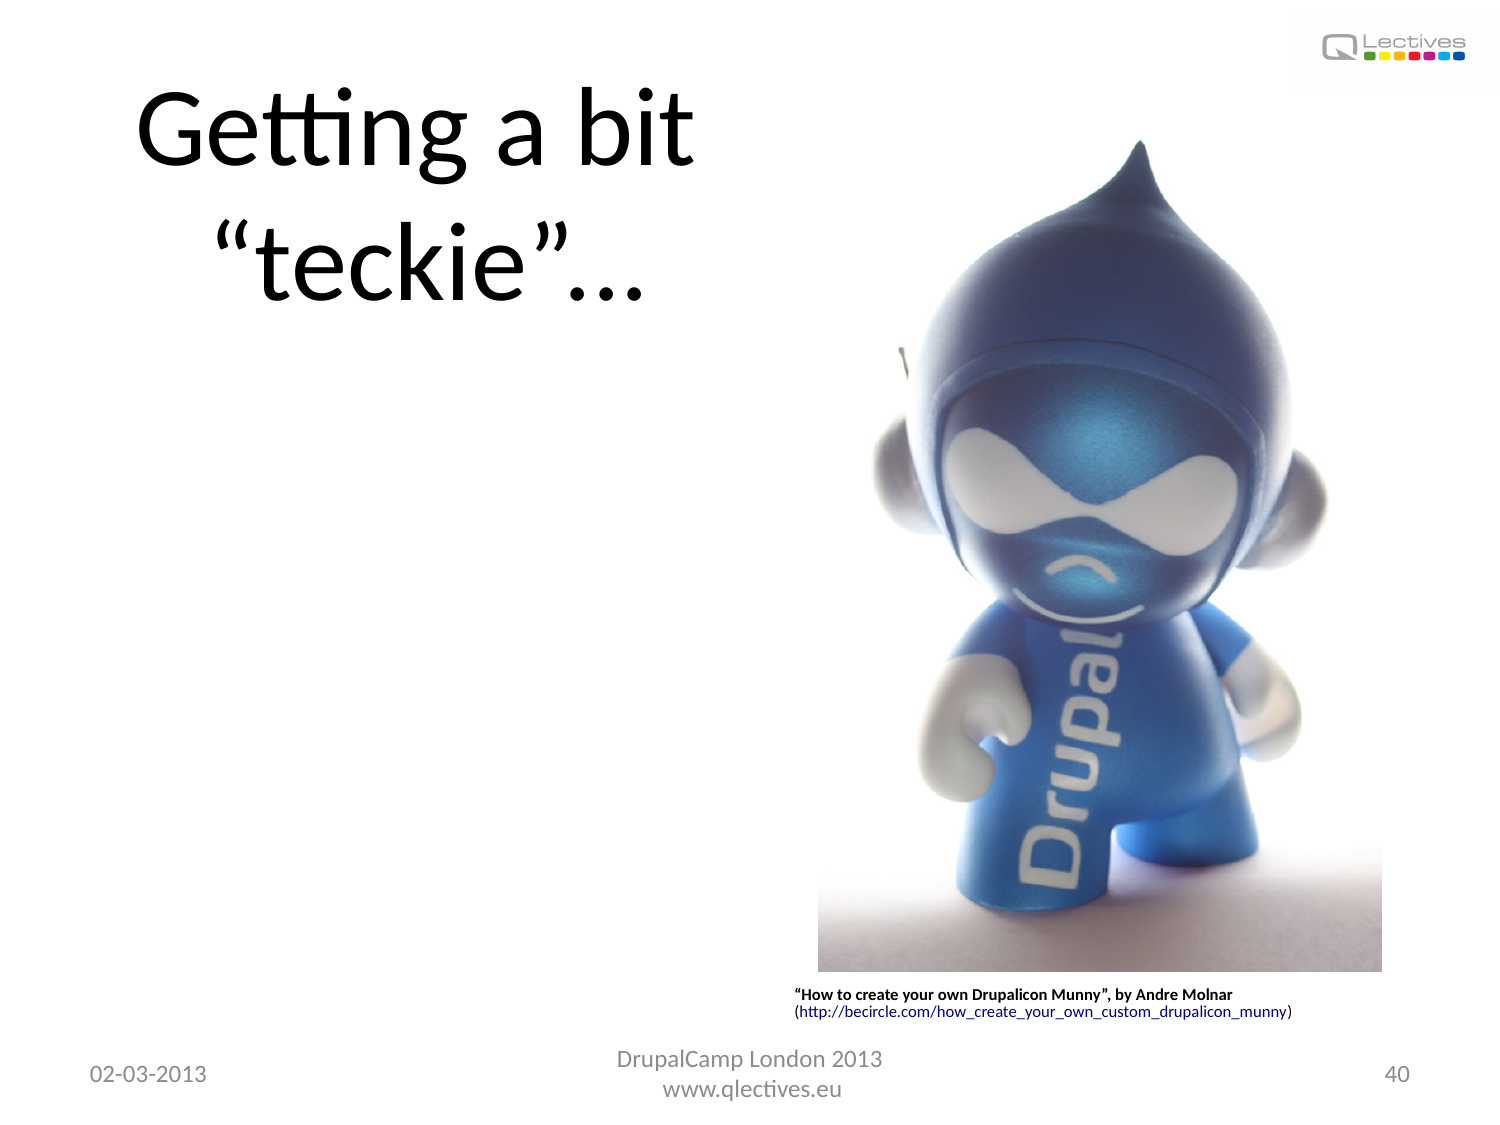

Getting a bit
“teckie”...
“How to create your own Drupalicon Munny”, by Andre Molnar
(http://becircle.com/how_create_your_own_custom_drupalicon_munny)
02-03-2013
DrupalCamp London 2013
 www.qlectives.eu